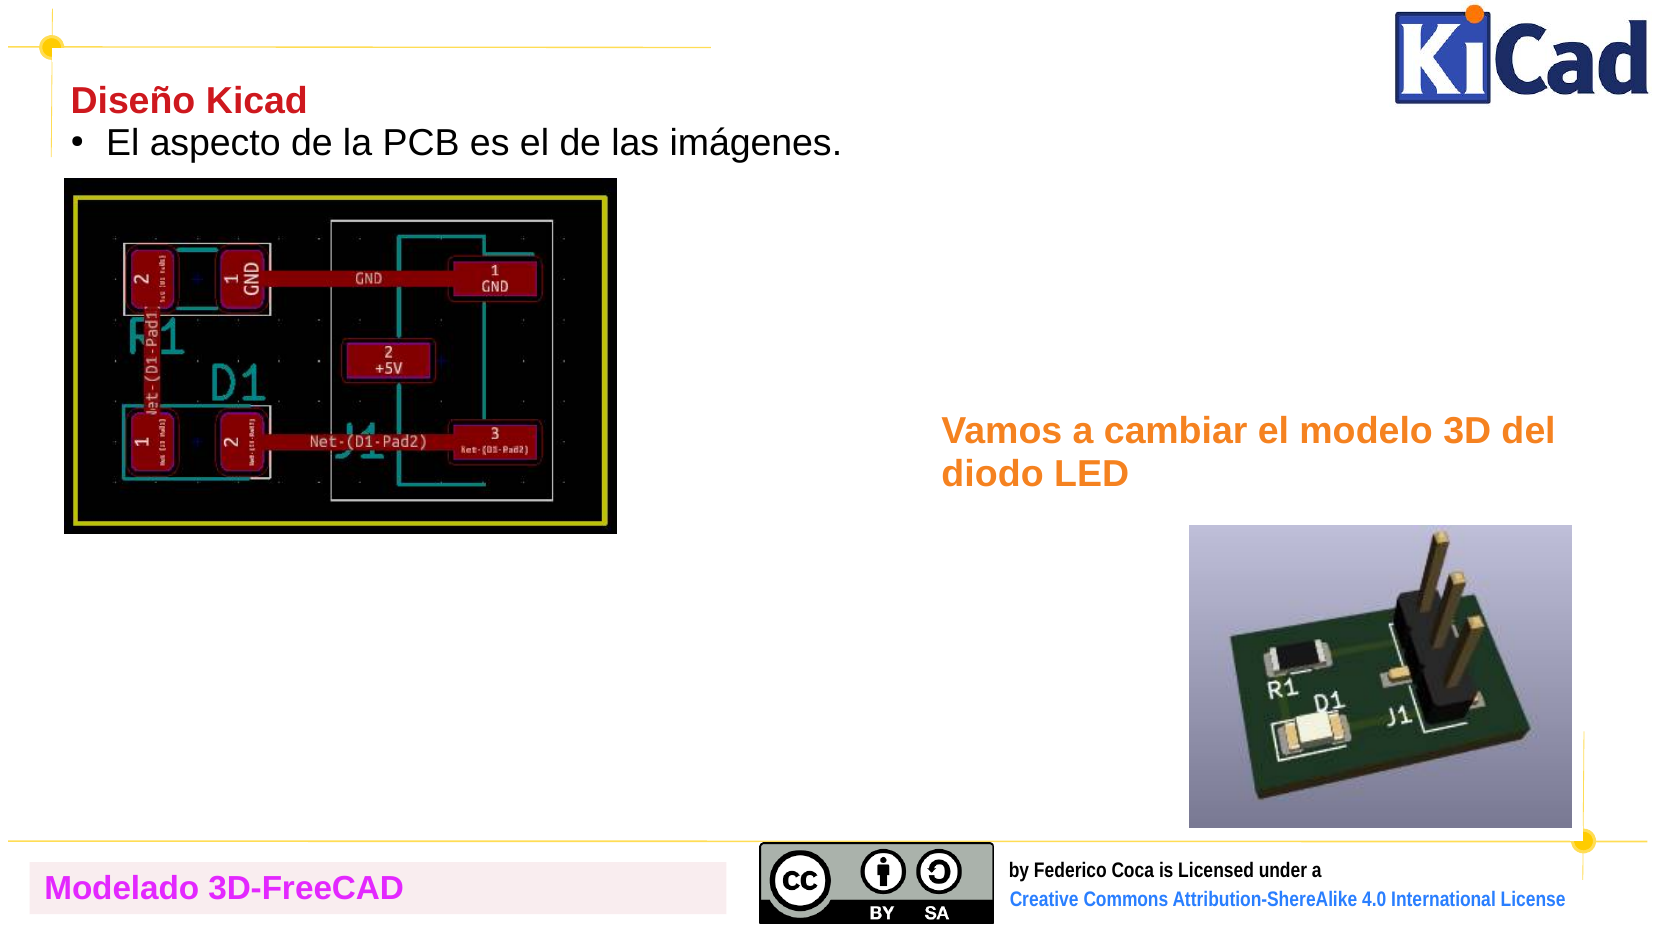

Diseño Kicad
El aspecto de la PCB es el de las imágenes.
Vamos a cambiar el modelo 3D del diodo LED
Modelado 3D-FreeCAD